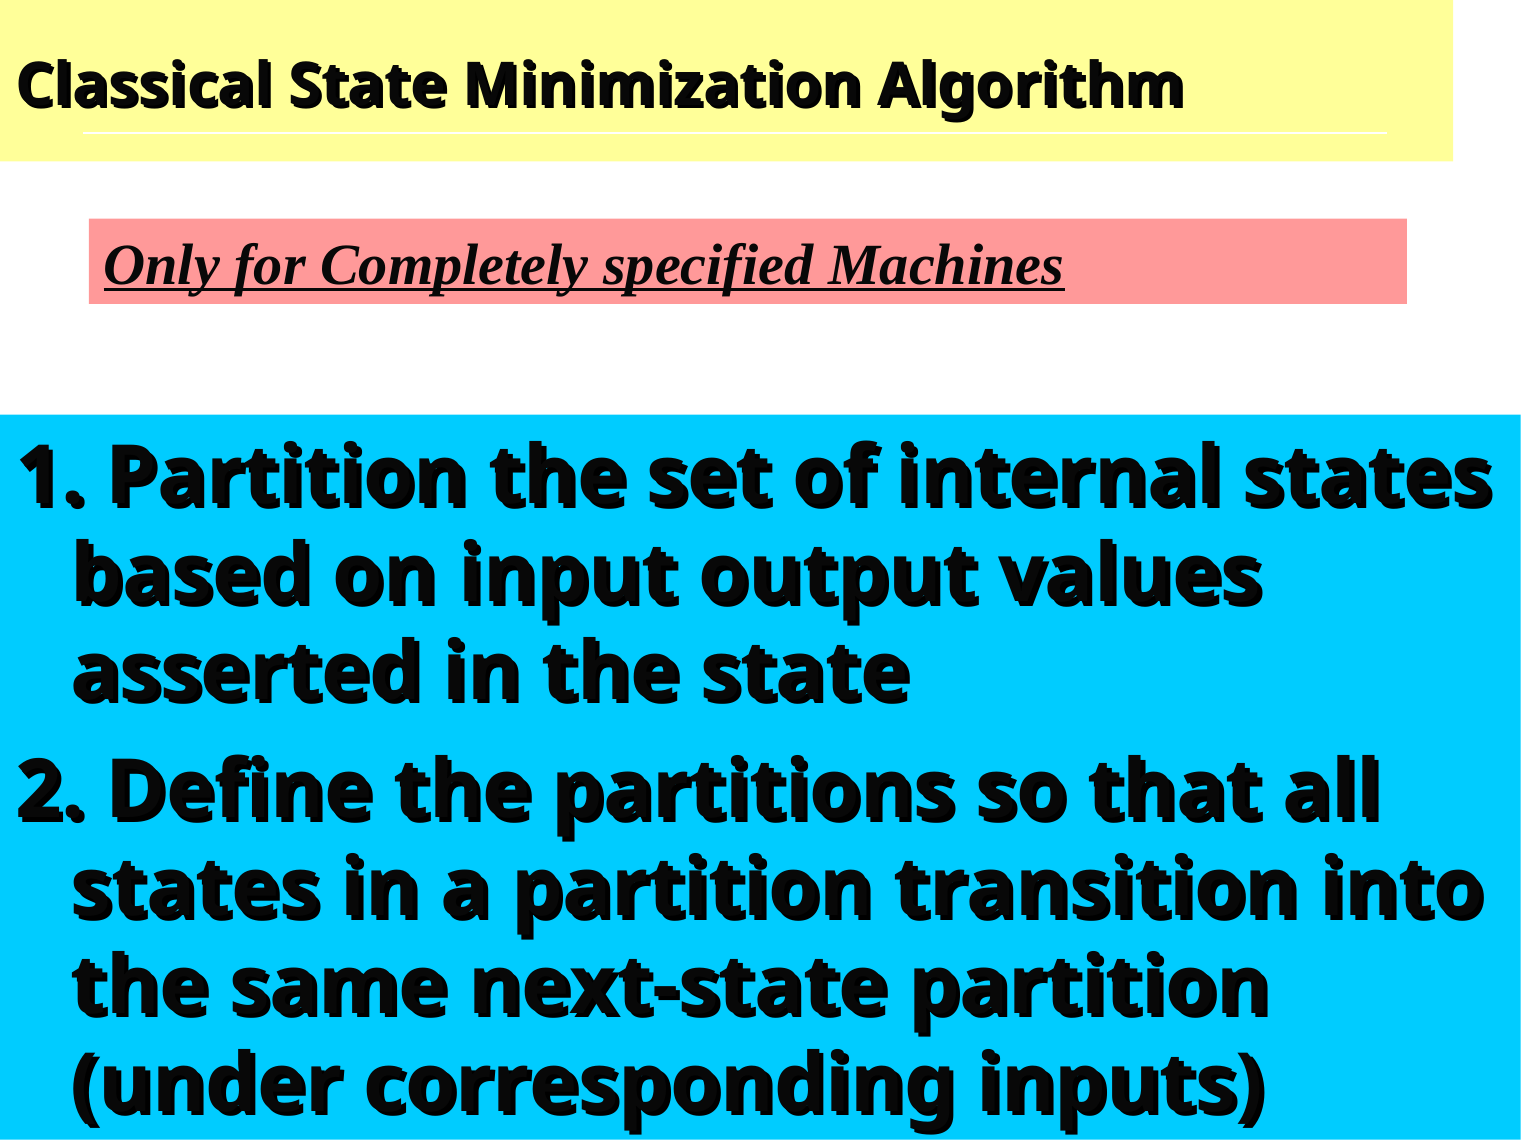

# Classical State Minimization Algorithm
Only for Completely specified Machines
1. Partition the set of internal states based on input output values asserted in the state
2. Define the partitions so that all states in a partition transition into the same next-state partition (under corresponding inputs)